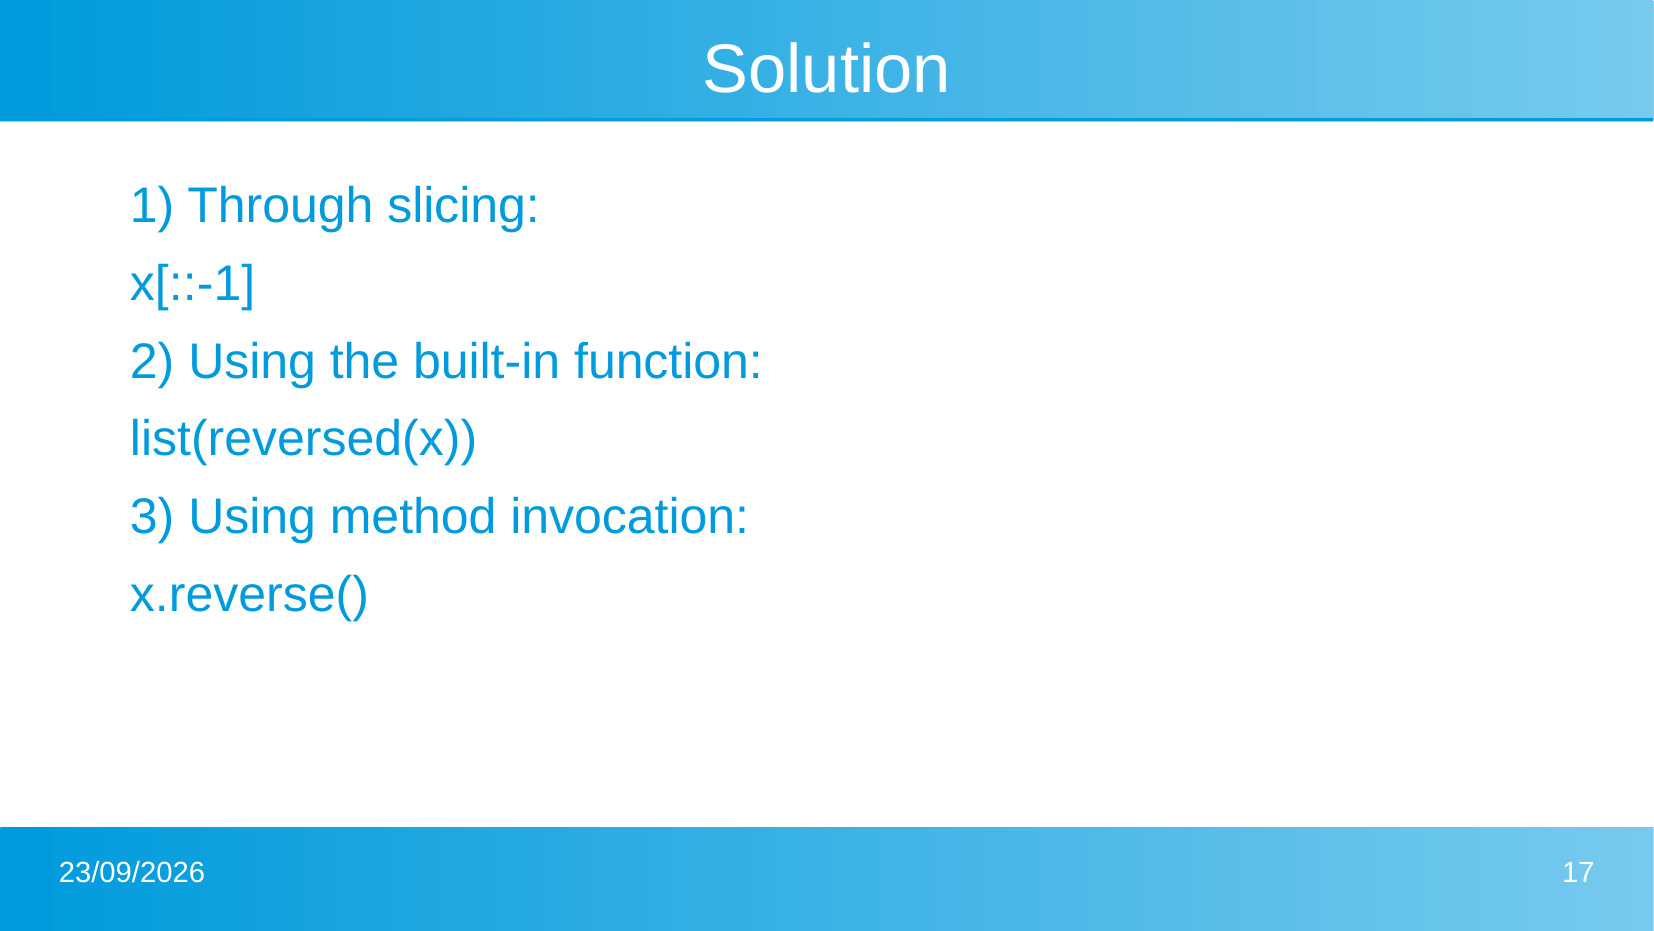

# Solution
1) Through slicing:
x[::-1]
2) Using the built-in function:
list(reversed(x))
3) Using method invocation:
x.reverse()
17